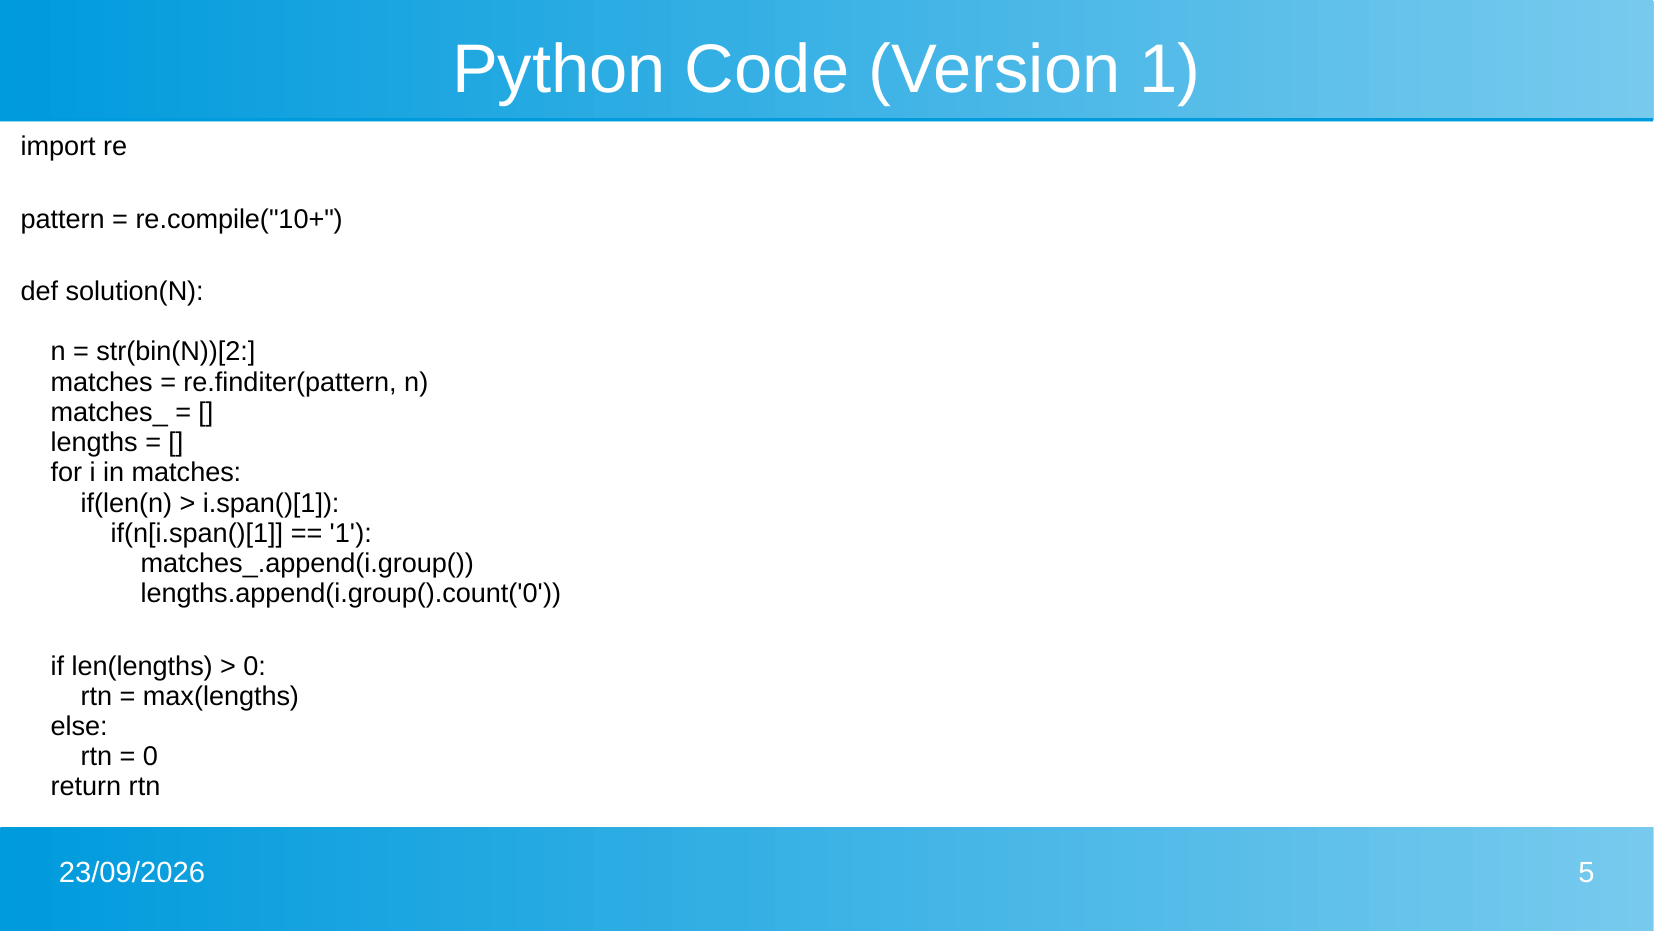

# Python Code (Version 1)
import re
pattern = re.compile("10+")
def solution(N):
 n = str(bin(N))[2:]
 matches = re.finditer(pattern, n)
 matches_ = []
 lengths = []
 for i in matches:
 if(len(n) > i.span()[1]):
 if(n[i.span()[1]] == '1'):
 matches_.append(i.group())
 lengths.append(i.group().count('0'))
 if len(lengths) > 0:
 rtn = max(lengths)
 else:
 rtn = 0
 return rtn
5